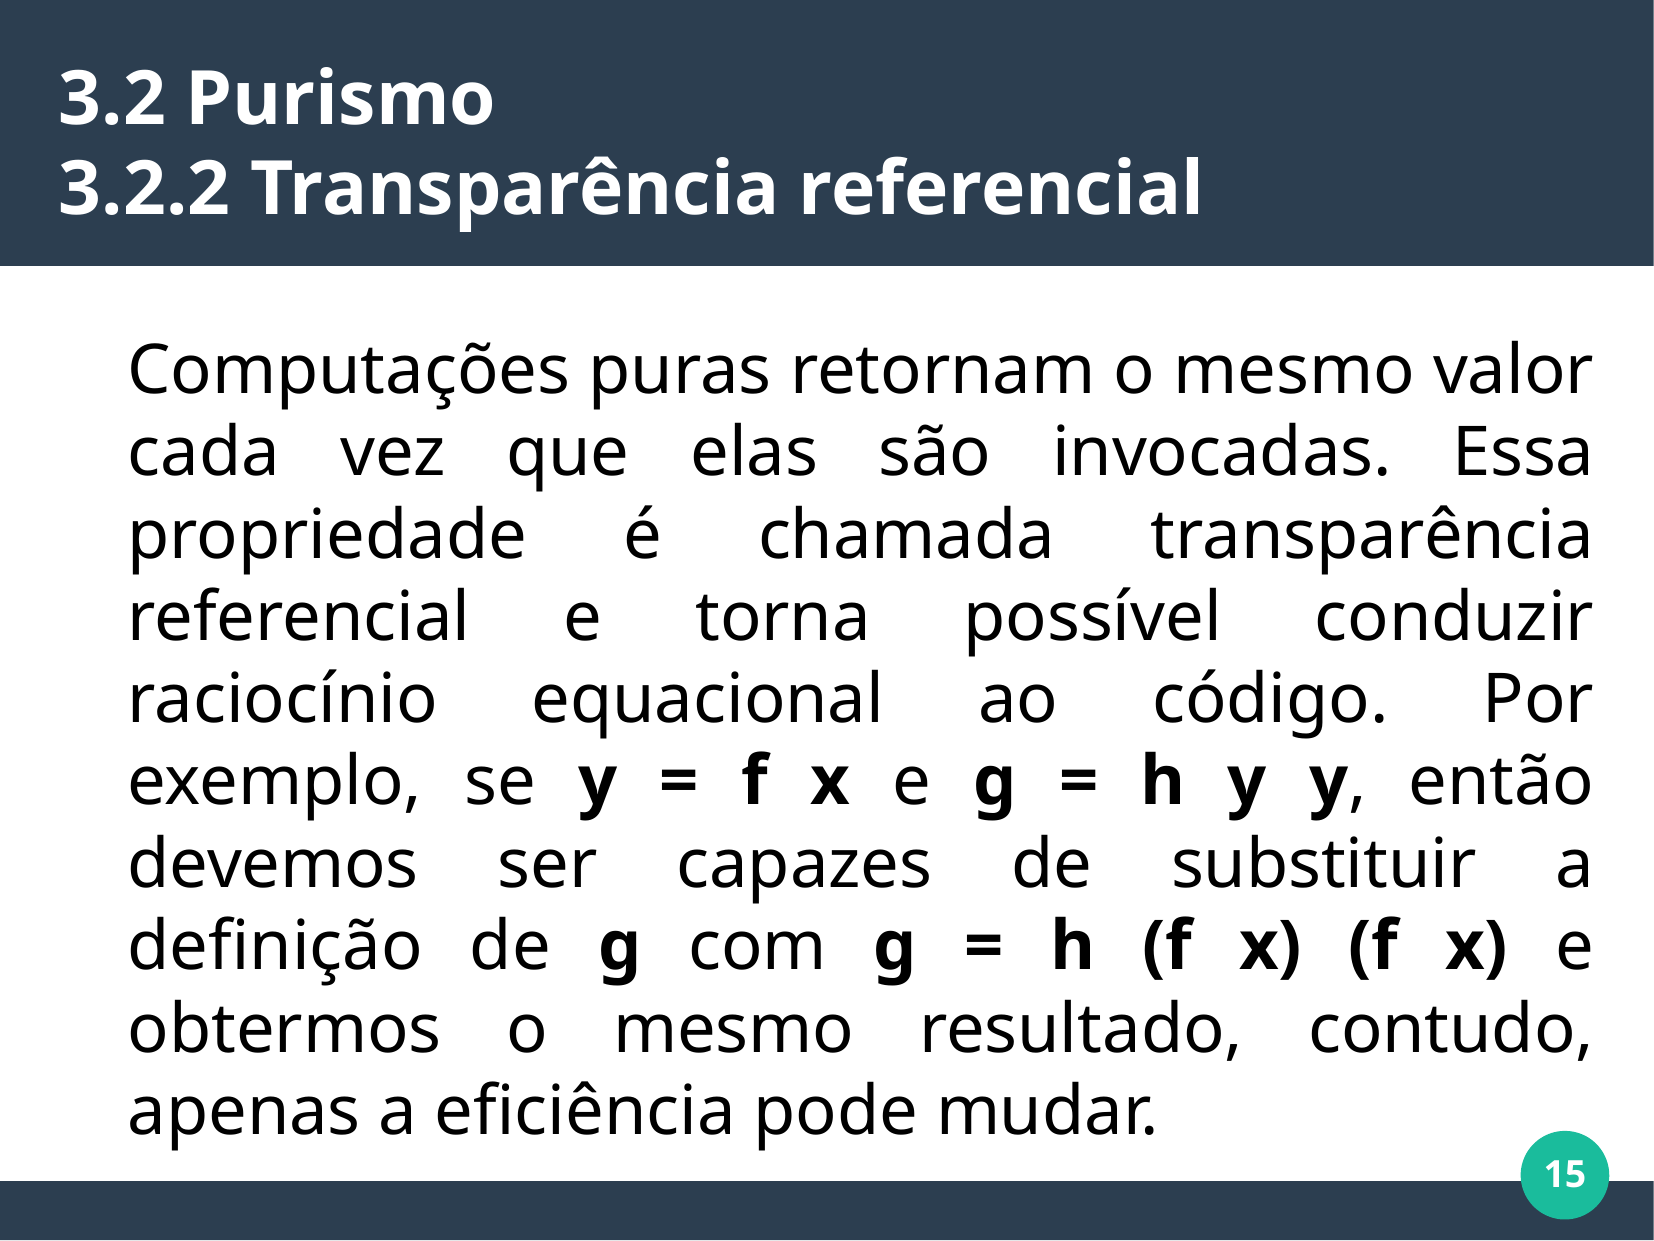

# 3.2 Purismo 3.2.2 Transparência referencial
Computações puras retornam o mesmo valor cada vez que elas são invocadas. Essa propriedade é chamada transparência referencial e torna possível conduzir raciocínio equacional ao código. Por exemplo, se y = f x e g = h y y, então devemos ser capazes de substituir a definição de g com g = h (f x) (f x) e obtermos o mesmo resultado, contudo, apenas a eficiência pode mudar.